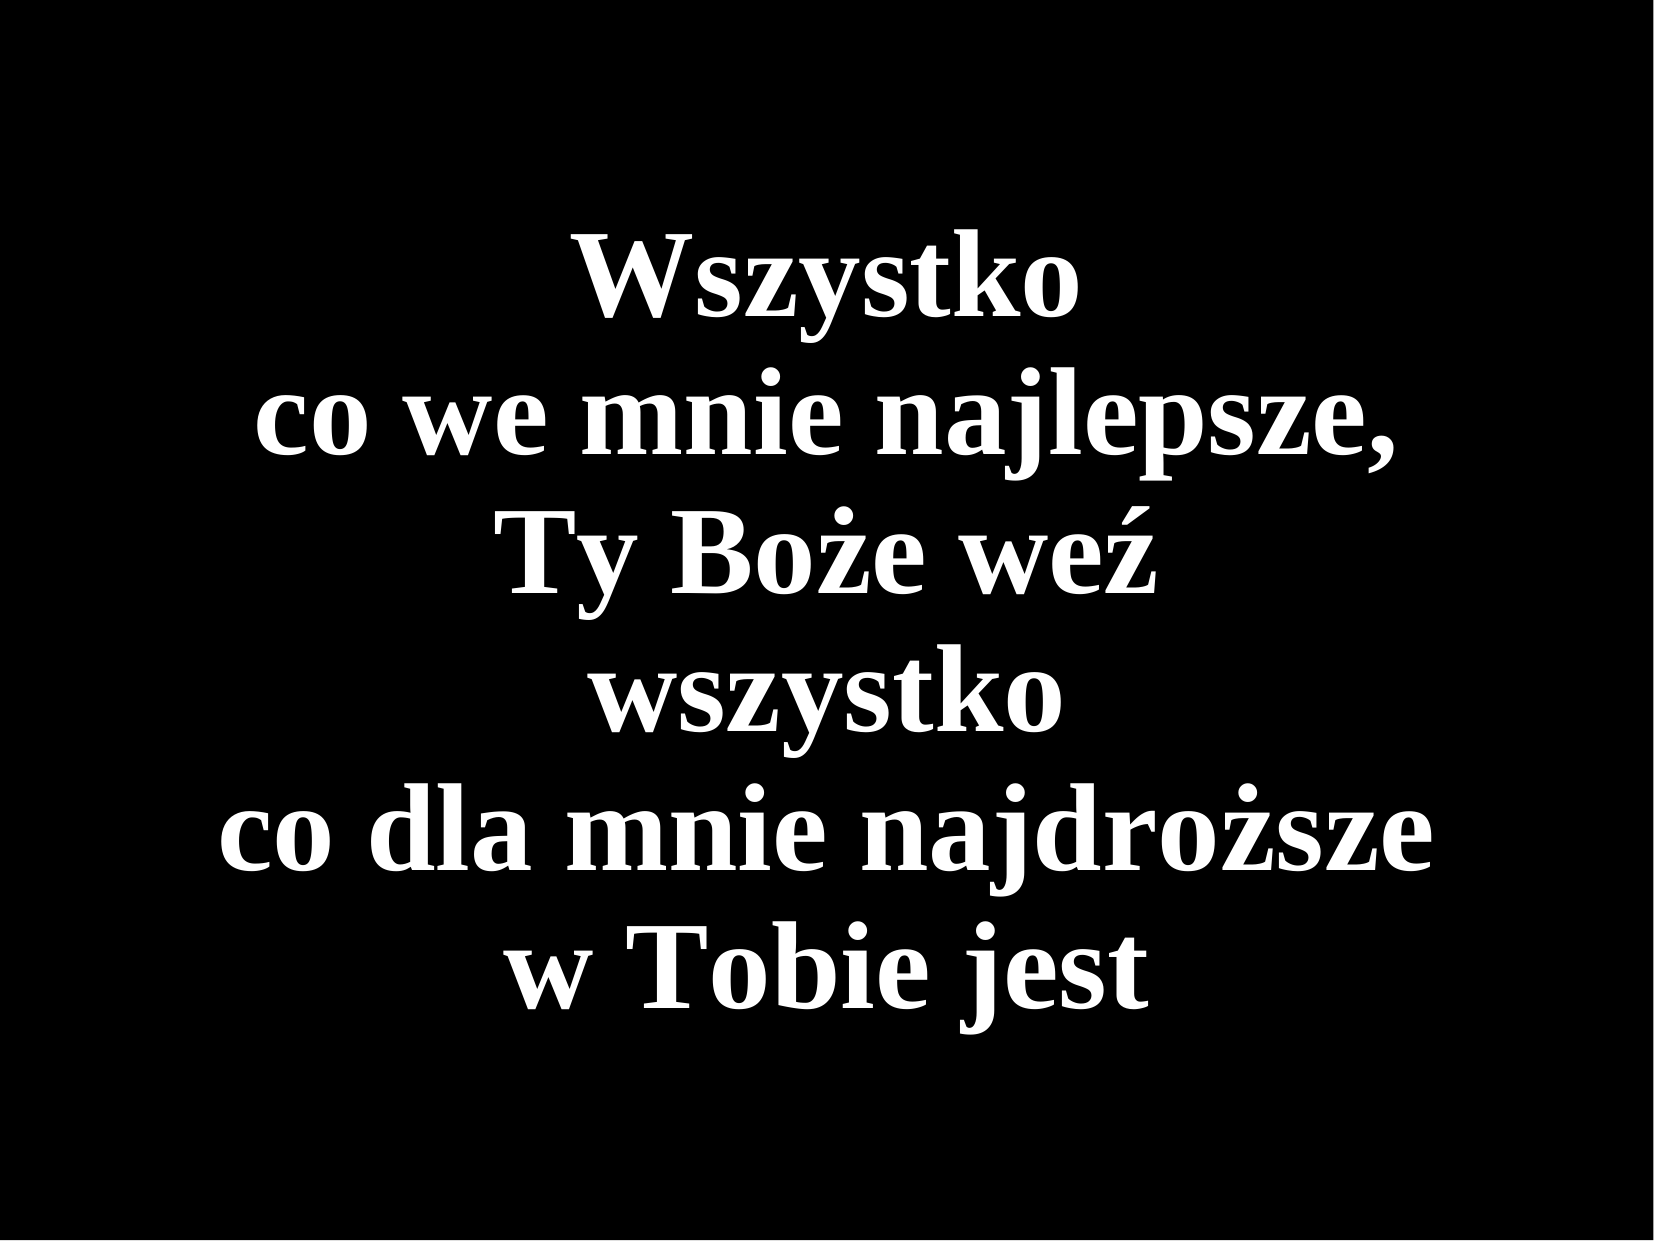

# Wszystko co we mnie najlepsze, Ty Boże weź wszystko co dla mnie najdroższe w Tobie jest